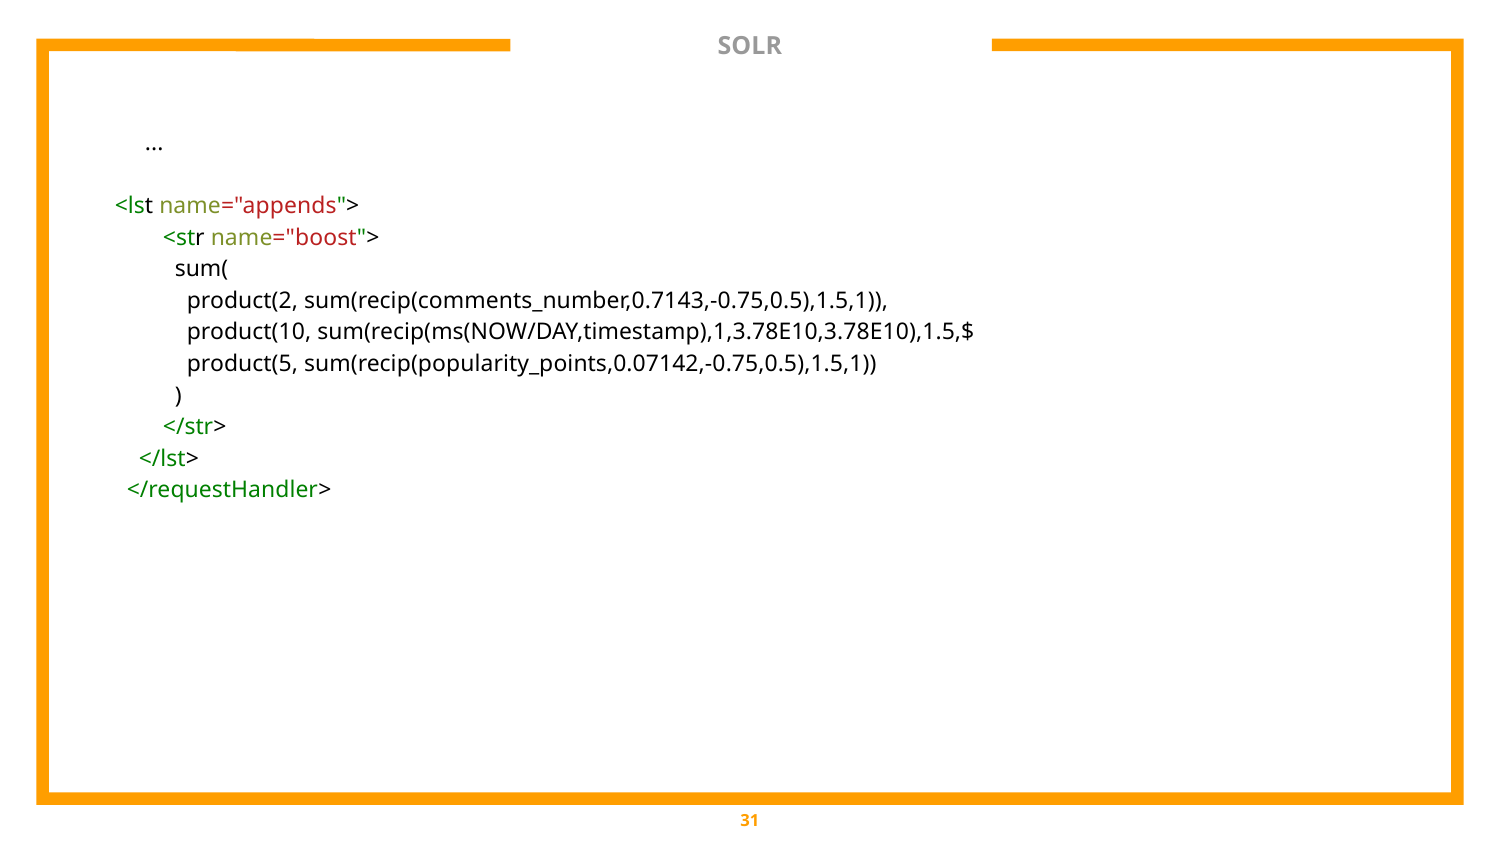

# SOLR
 ...
<lst name="appends">
 <str name="boost">
 sum(
 product(2, sum(recip(comments_number,0.7143,-0.75,0.5),1.5,1)),
 product(10, sum(recip(ms(NOW/DAY,timestamp),1,3.78E10,3.78E10),1.5,$
 product(5, sum(recip(popularity_points,0.07142,-0.75,0.5),1.5,1))
 )
 </str>
 </lst>
 </requestHandler>